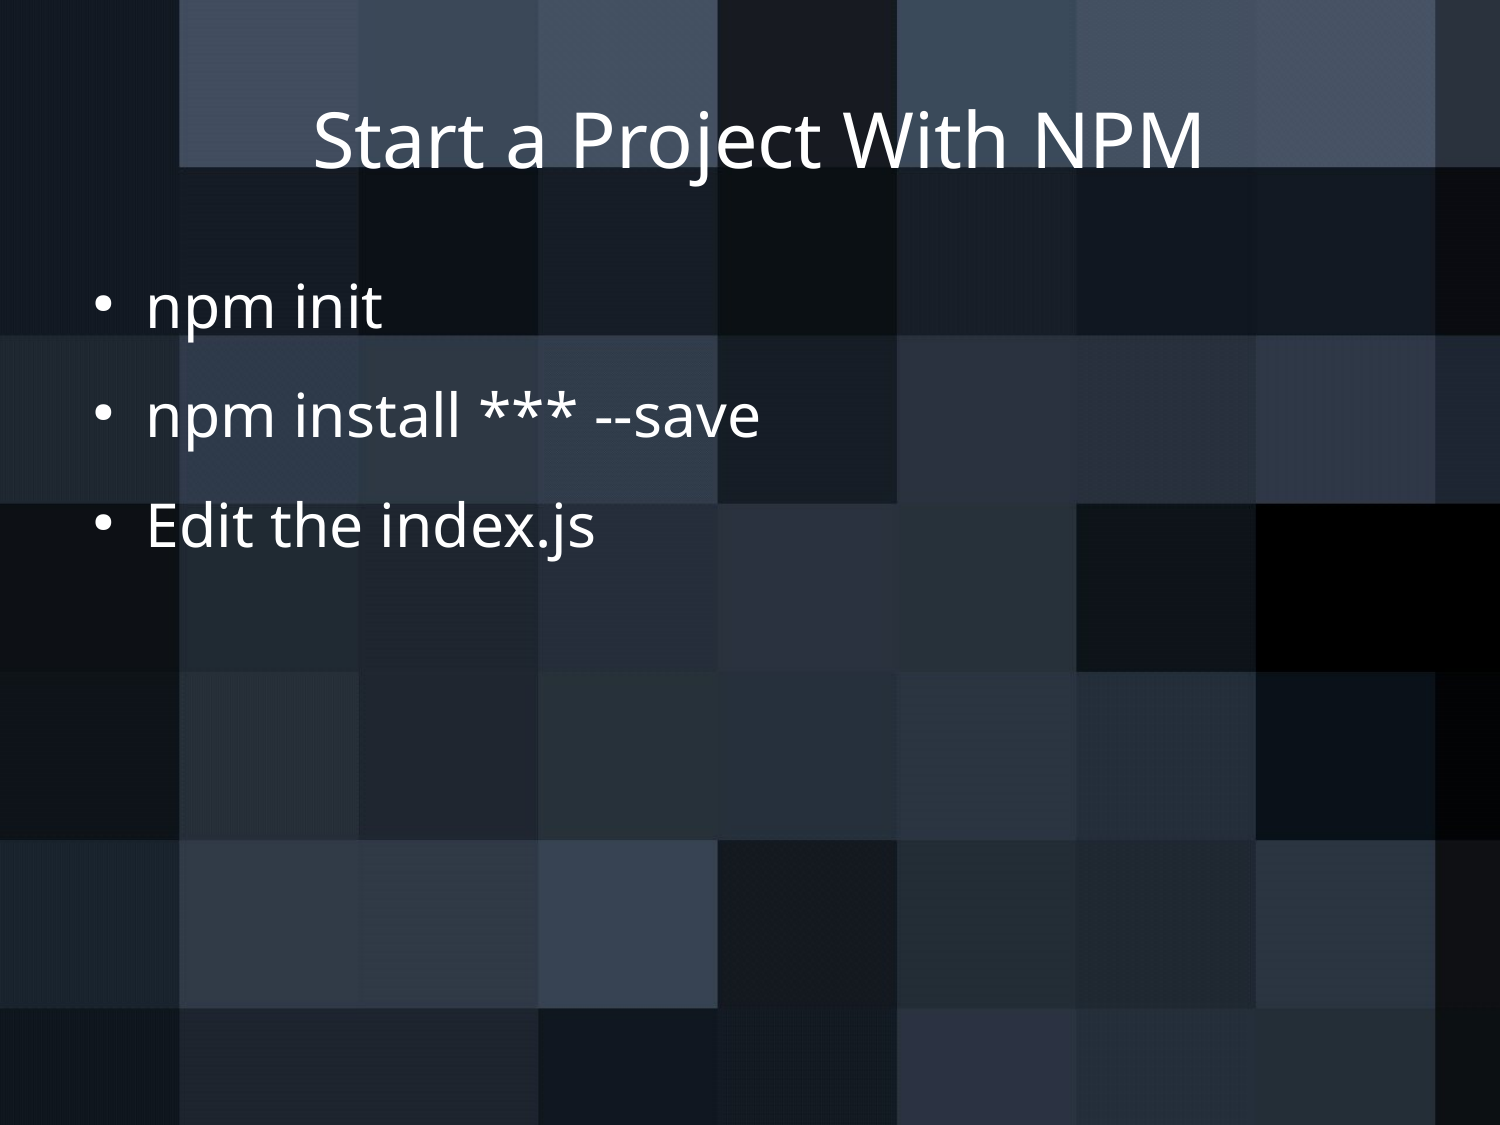

# Start a Project With NPM
npm init
npm install *** --save
Edit the index.js